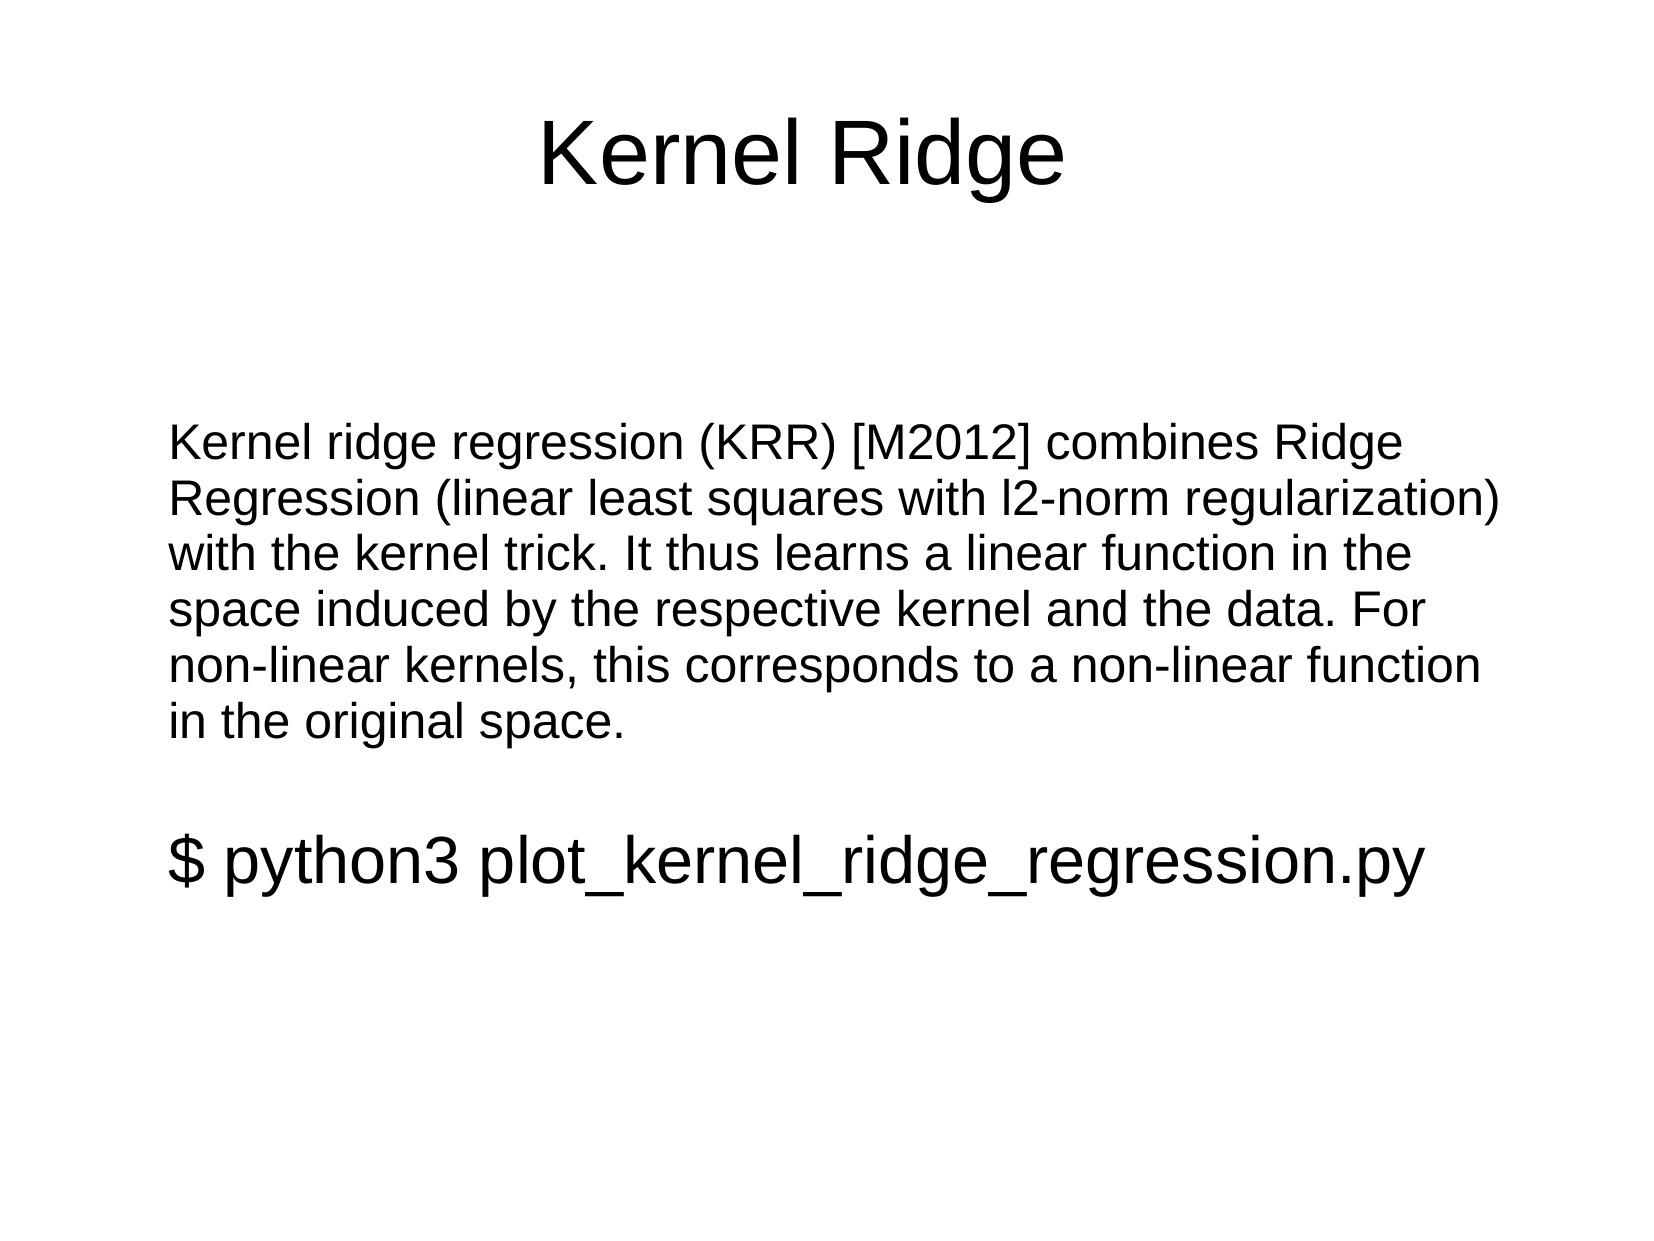

# Kernel Ridge
Kernel ridge regression (KRR) [M2012] combines Ridge Regression (linear least squares with l2-norm regularization) with the kernel trick. It thus learns a linear function in the space induced by the respective kernel and the data. For non-linear kernels, this corresponds to a non-linear function in the original space.
$ python3 plot_kernel_ridge_regression.py